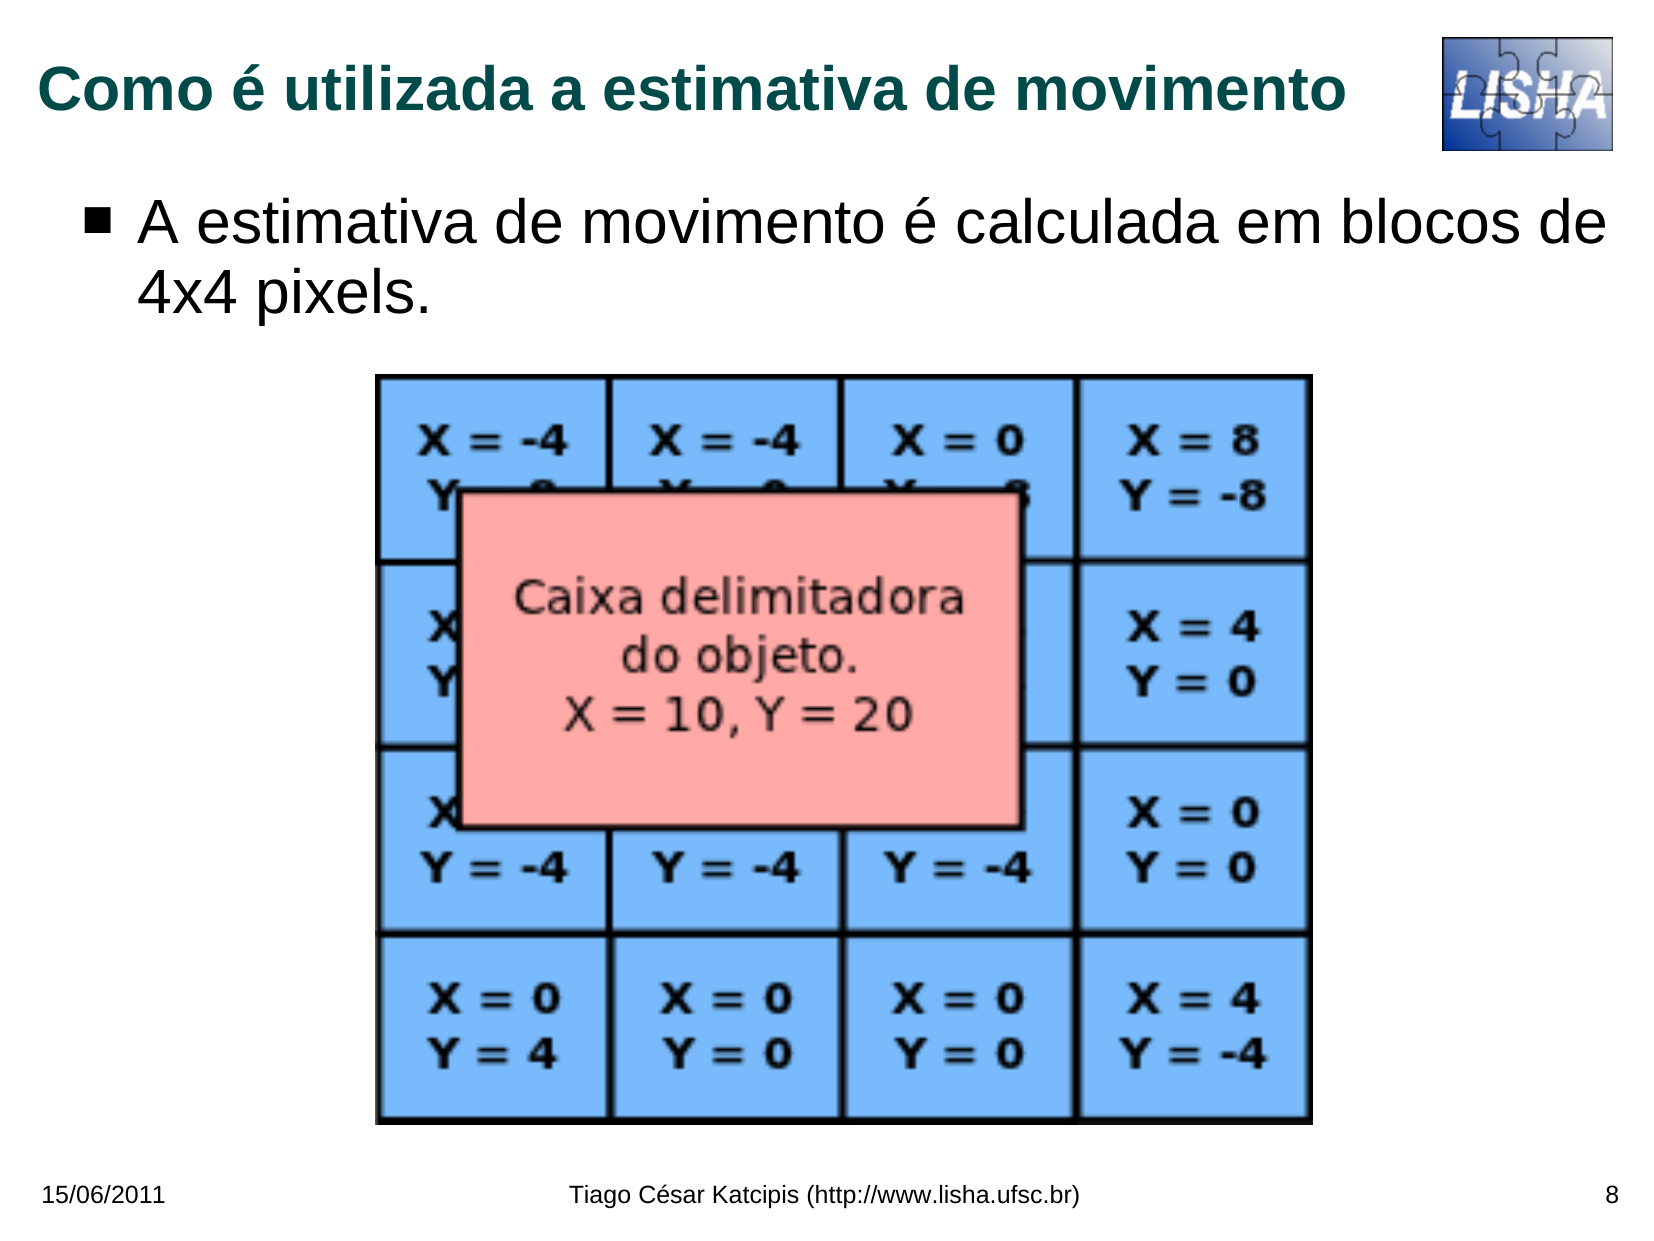

# Como é utilizada a estimativa de movimento
A estimativa de movimento é calculada em blocos de 4x4 pixels.